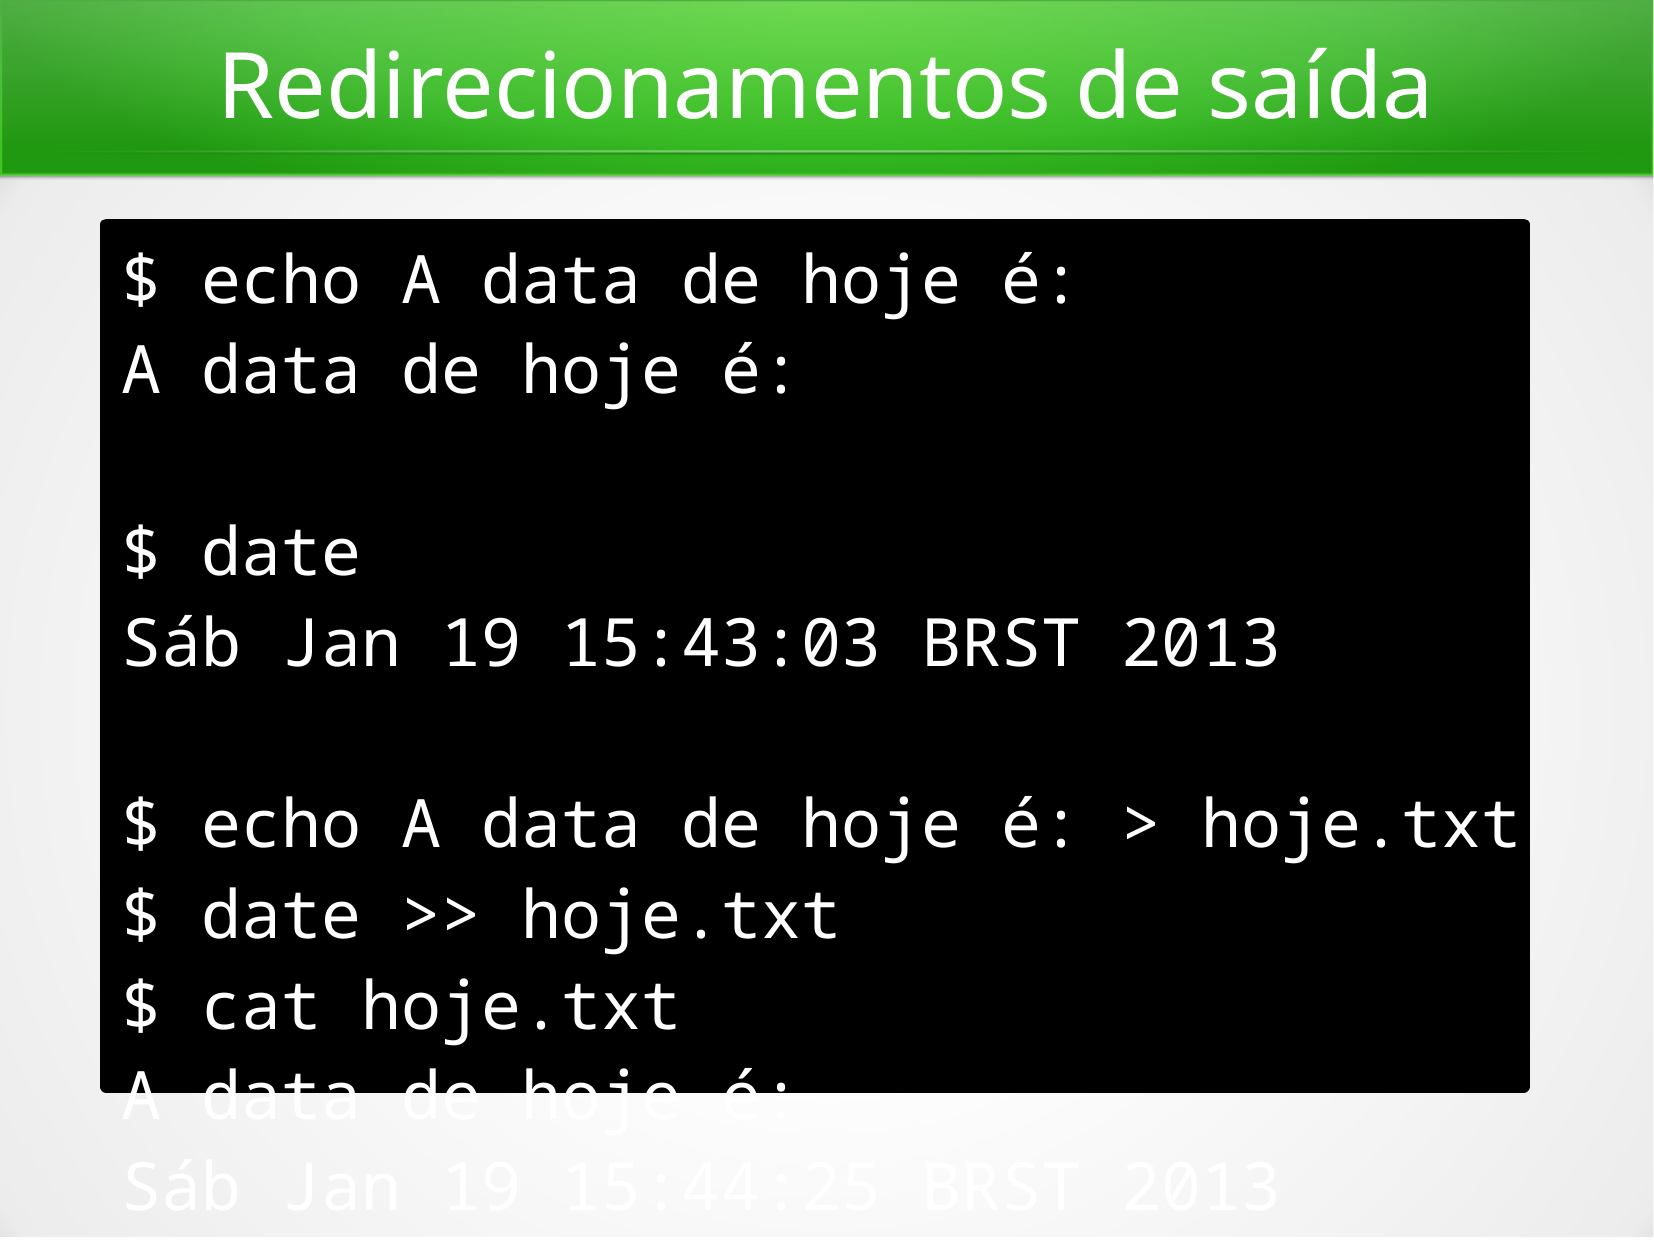

# Redirecionamentos de saída
$ echo A data de hoje é:
A data de hoje é:
$ date
Sáb Jan 19 15:43:03 BRST 2013
$ echo A data de hoje é: > hoje.txt
$ date >> hoje.txt
$ cat hoje.txt
A data de hoje é:
Sáb Jan 19 15:44:25 BRST 2013